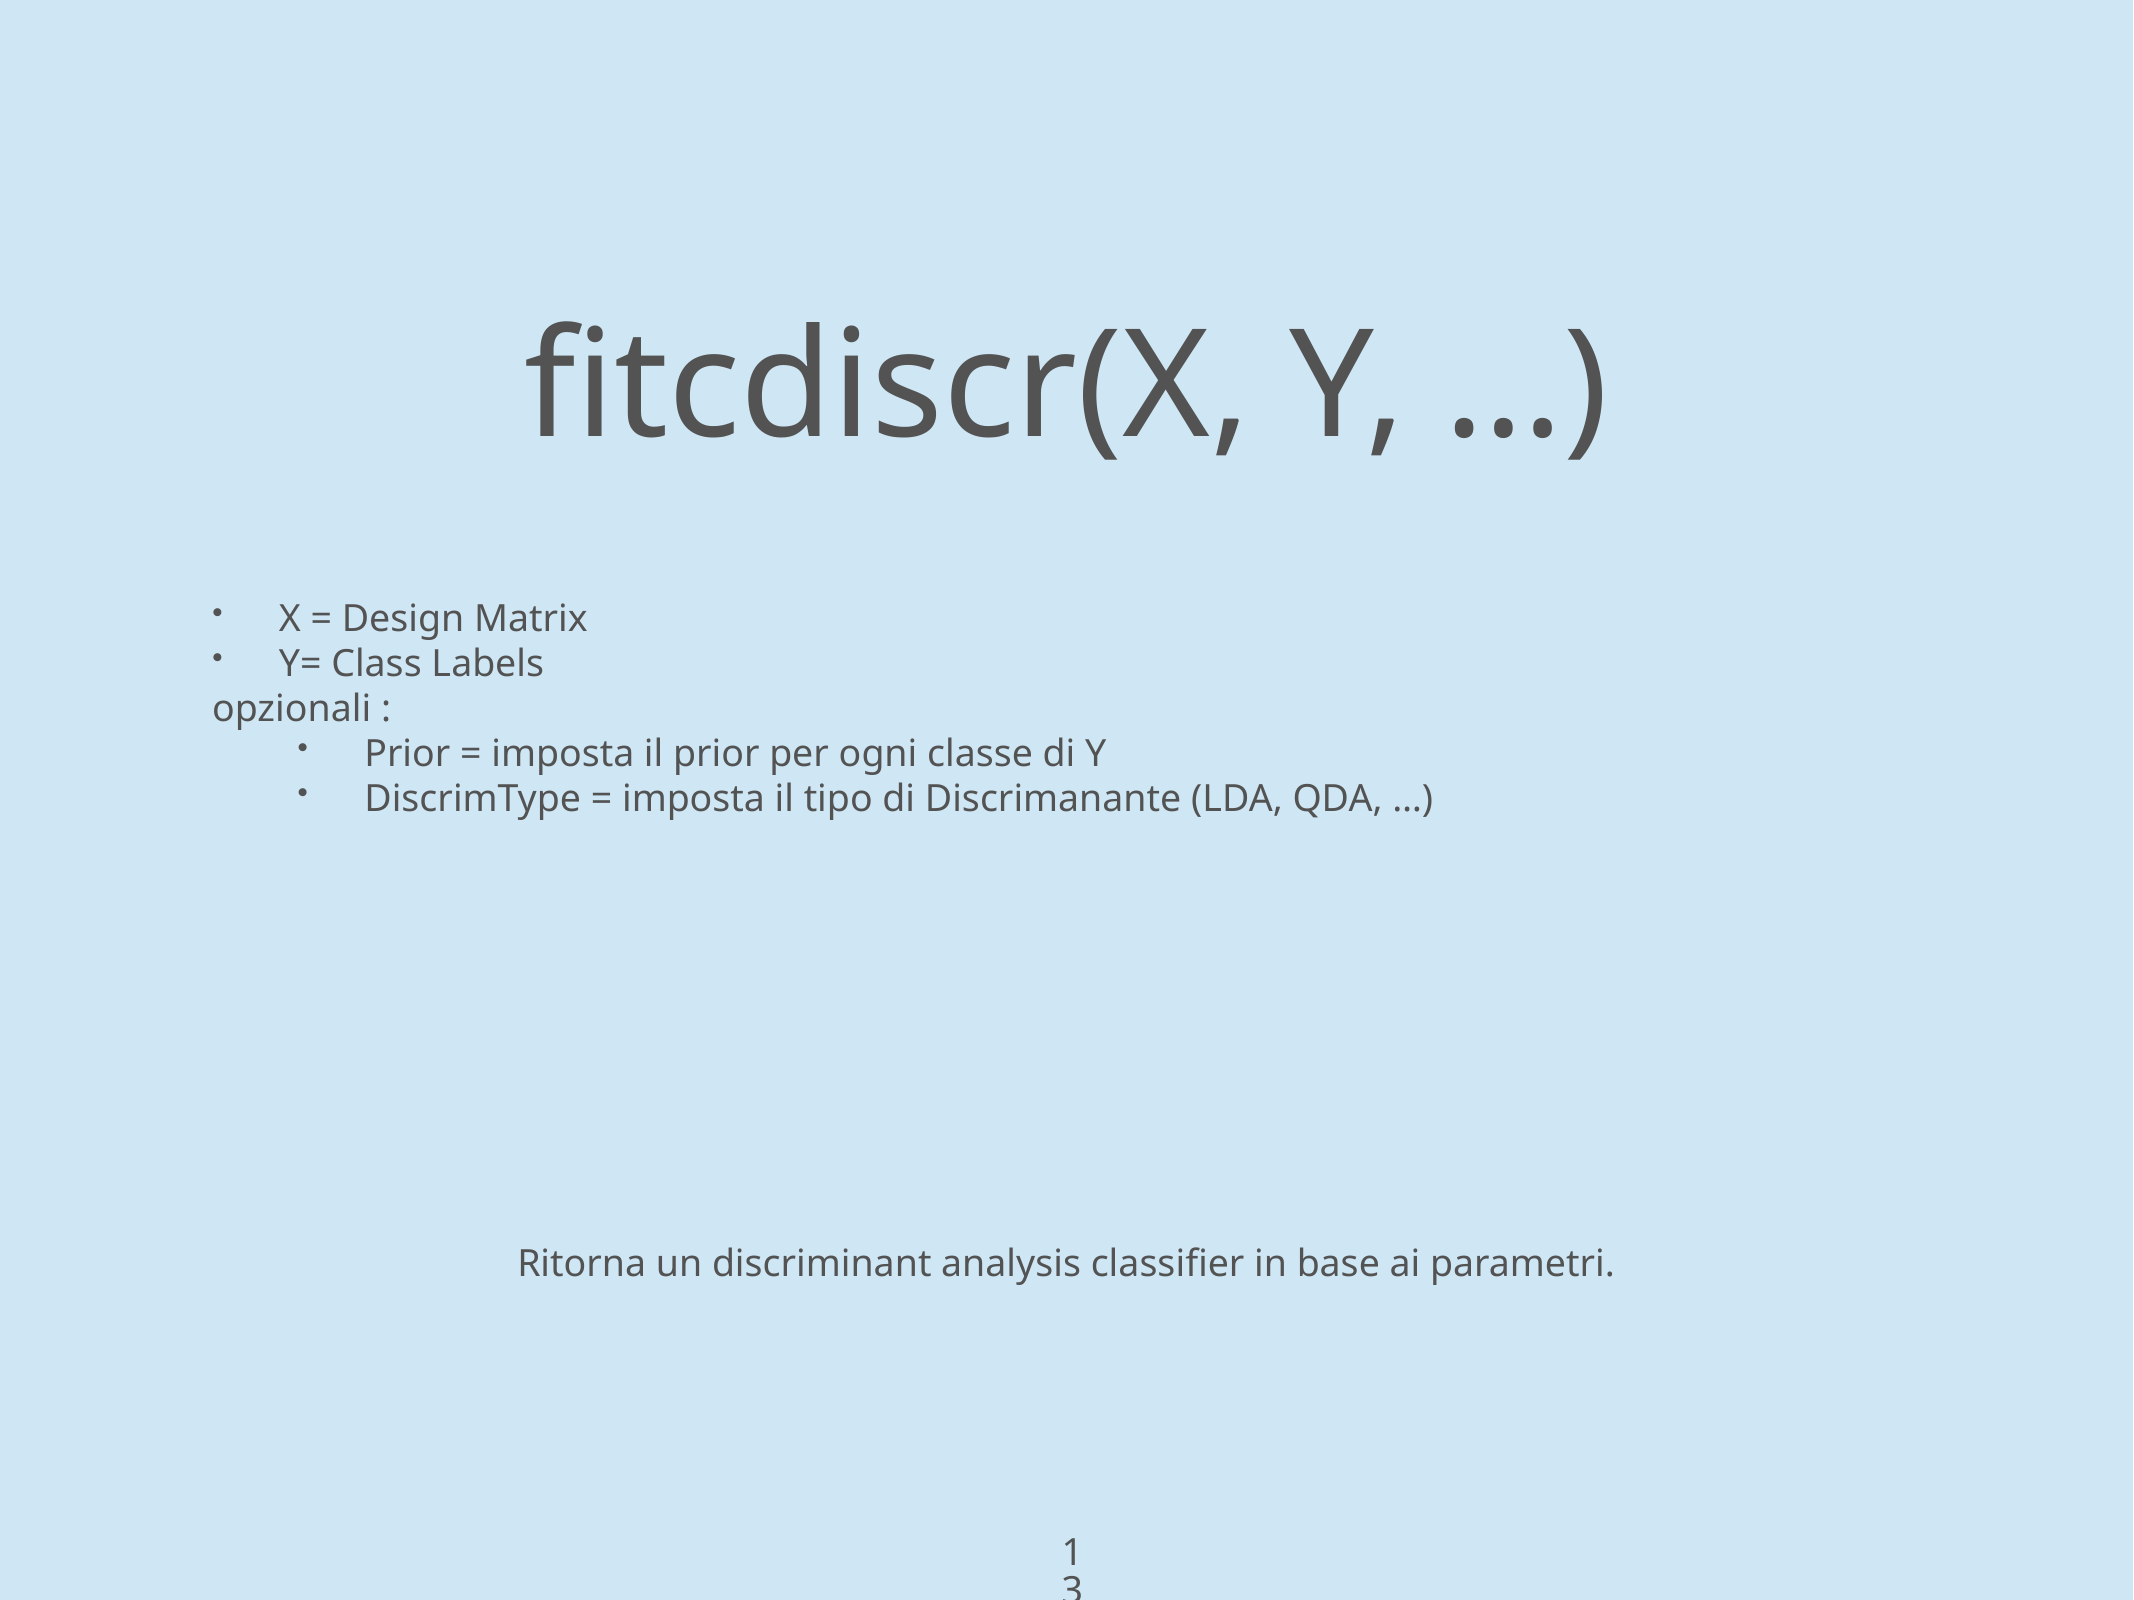

# fitcdiscr(X, Y, …)
X = Design Matrix
Y= Class Labels
opzionali :
Prior = imposta il prior per ogni classe di Y
DiscrimType = imposta il tipo di Discrimanante (LDA, QDA, …)
Ritorna un discriminant analysis classifier in base ai parametri.